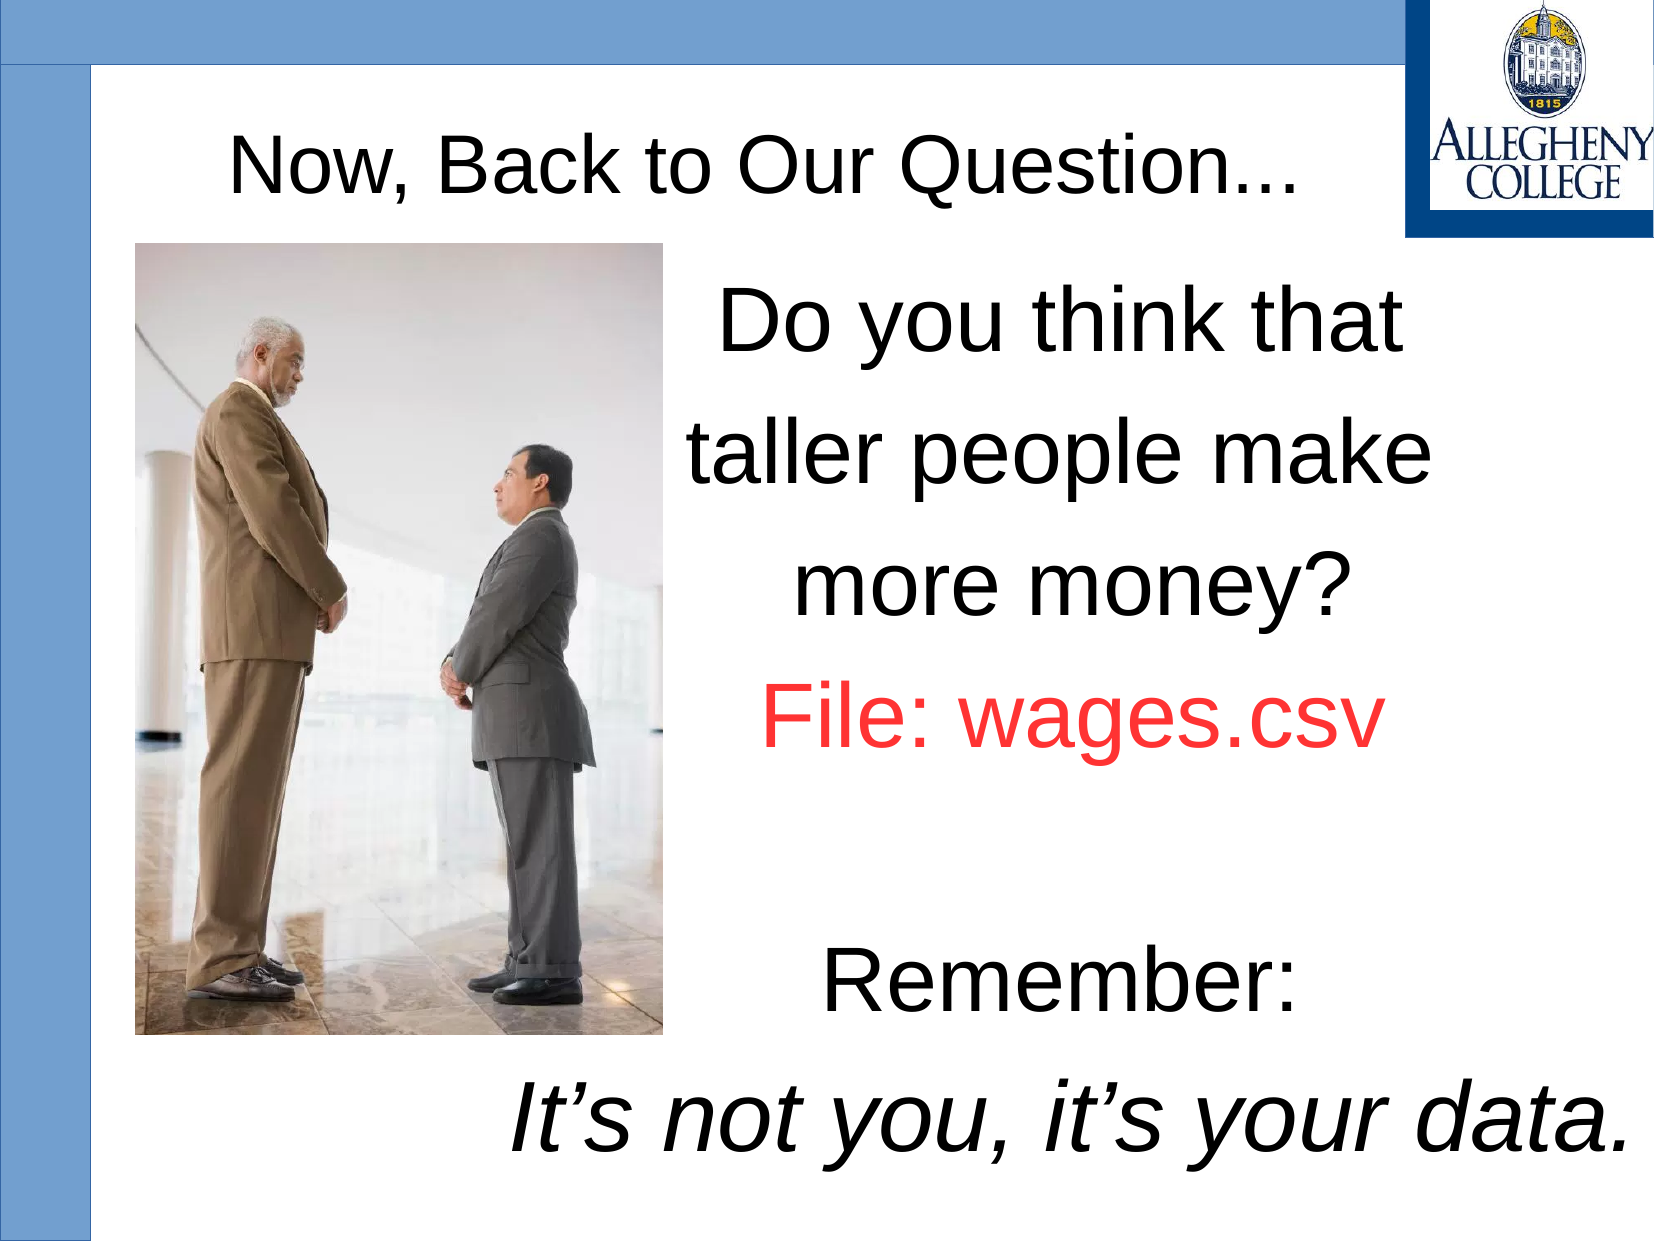

# Now, Back to Our Question...
Do you think that
taller people make
more money?
File: wages.csv
Remember:
It’s not you, it’s your data.